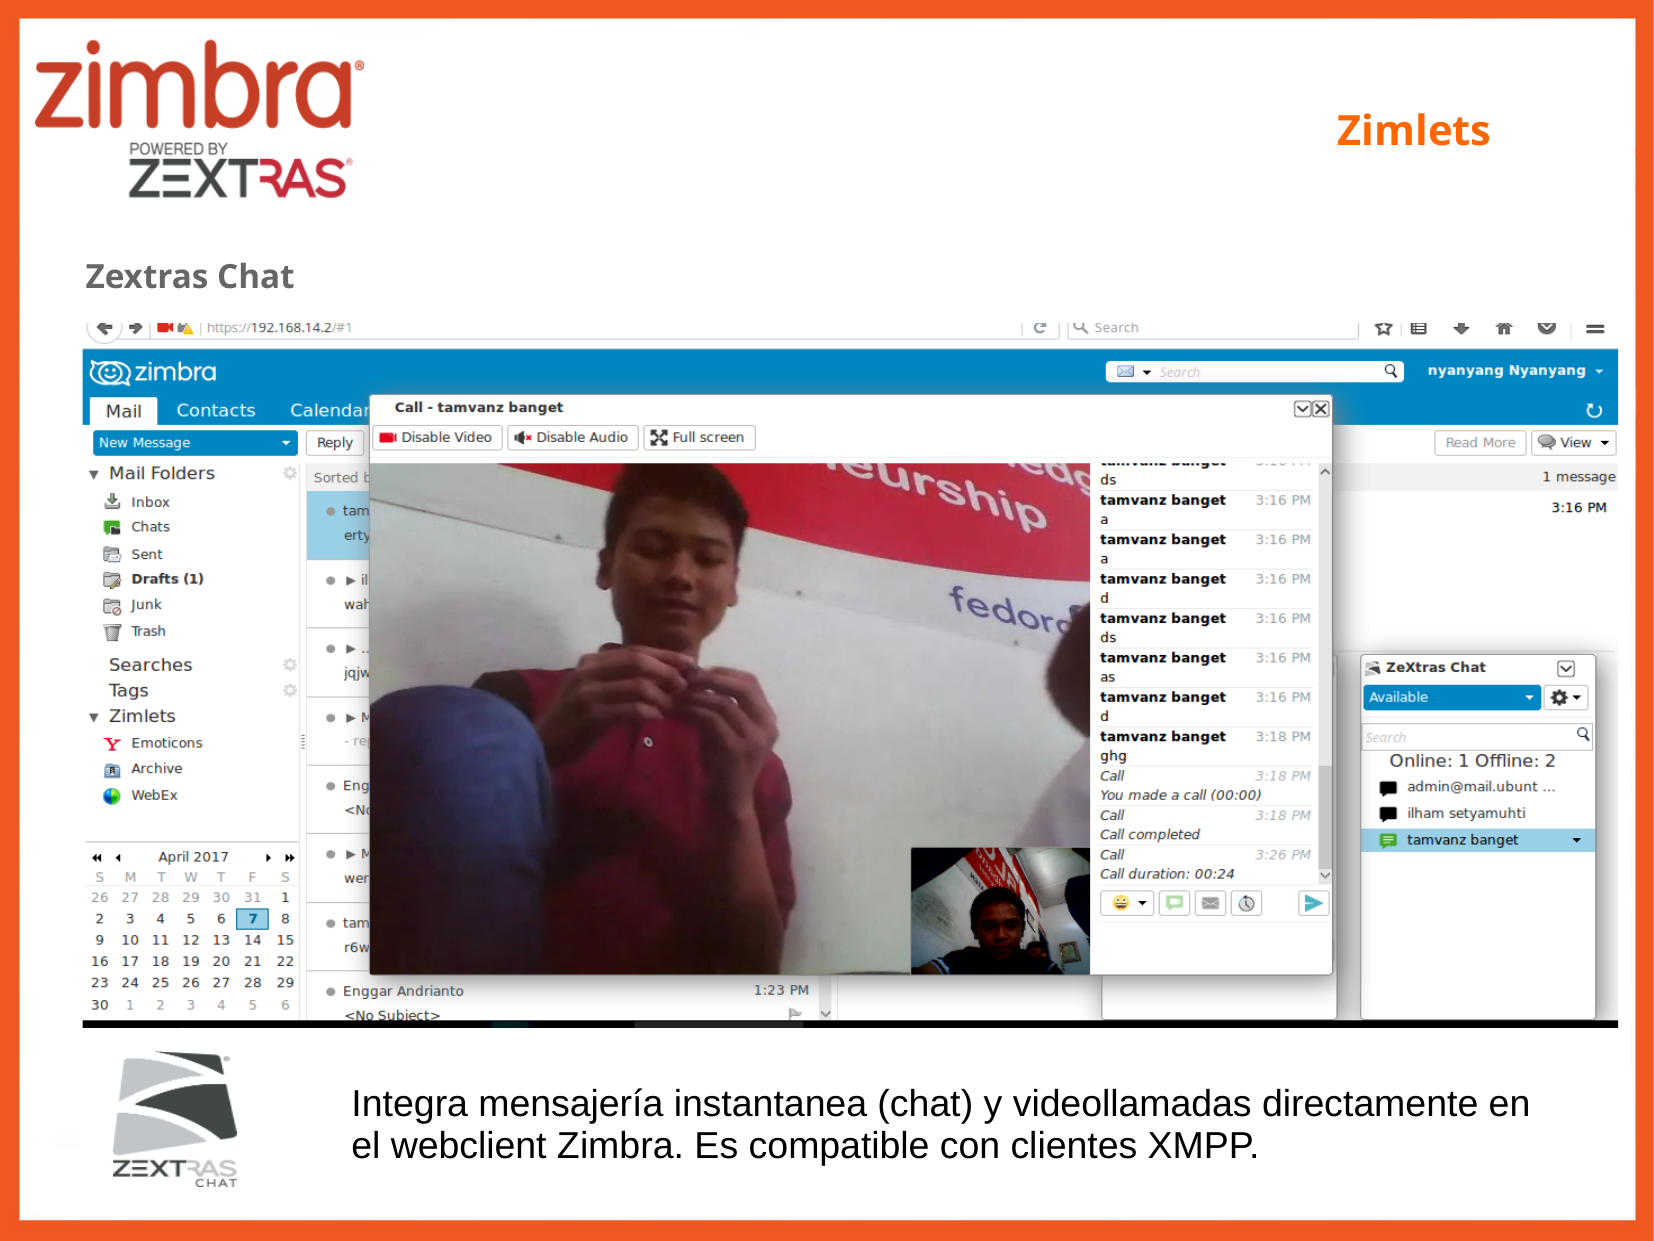

Zimlets
Zextras Chat
Integra mensajería instantanea (chat) y videollamadas directamente en el webclient Zimbra. Es compatible con clientes XMPP.